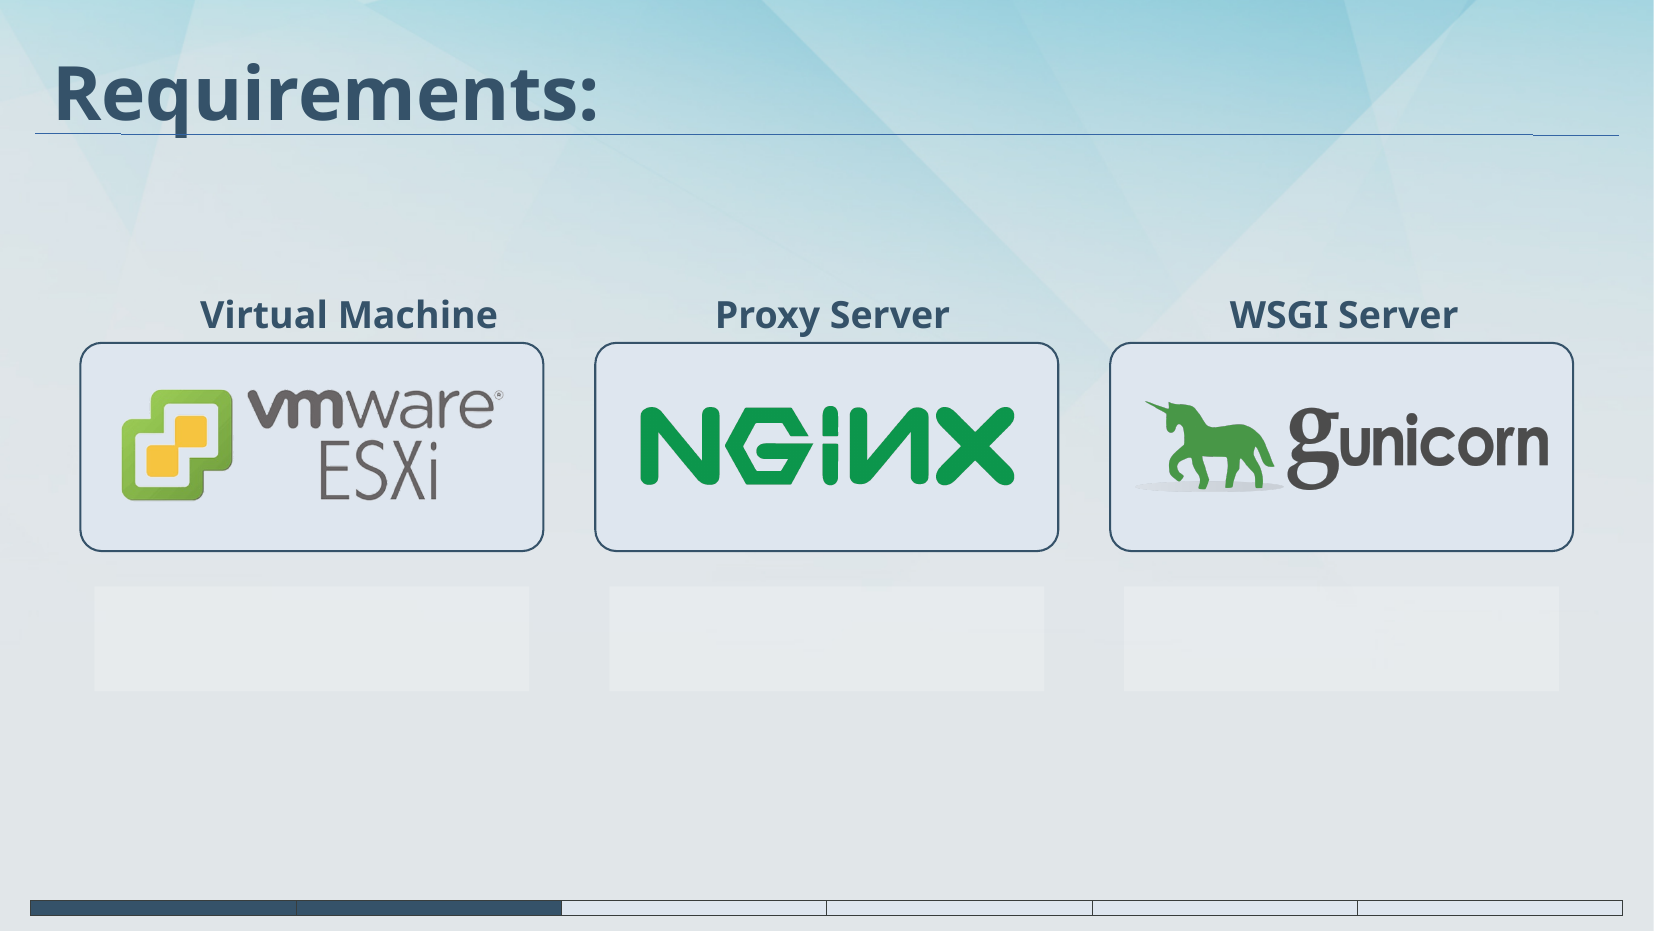

Requirements:
Virtual Machine
Proxy Server
WSGI Server